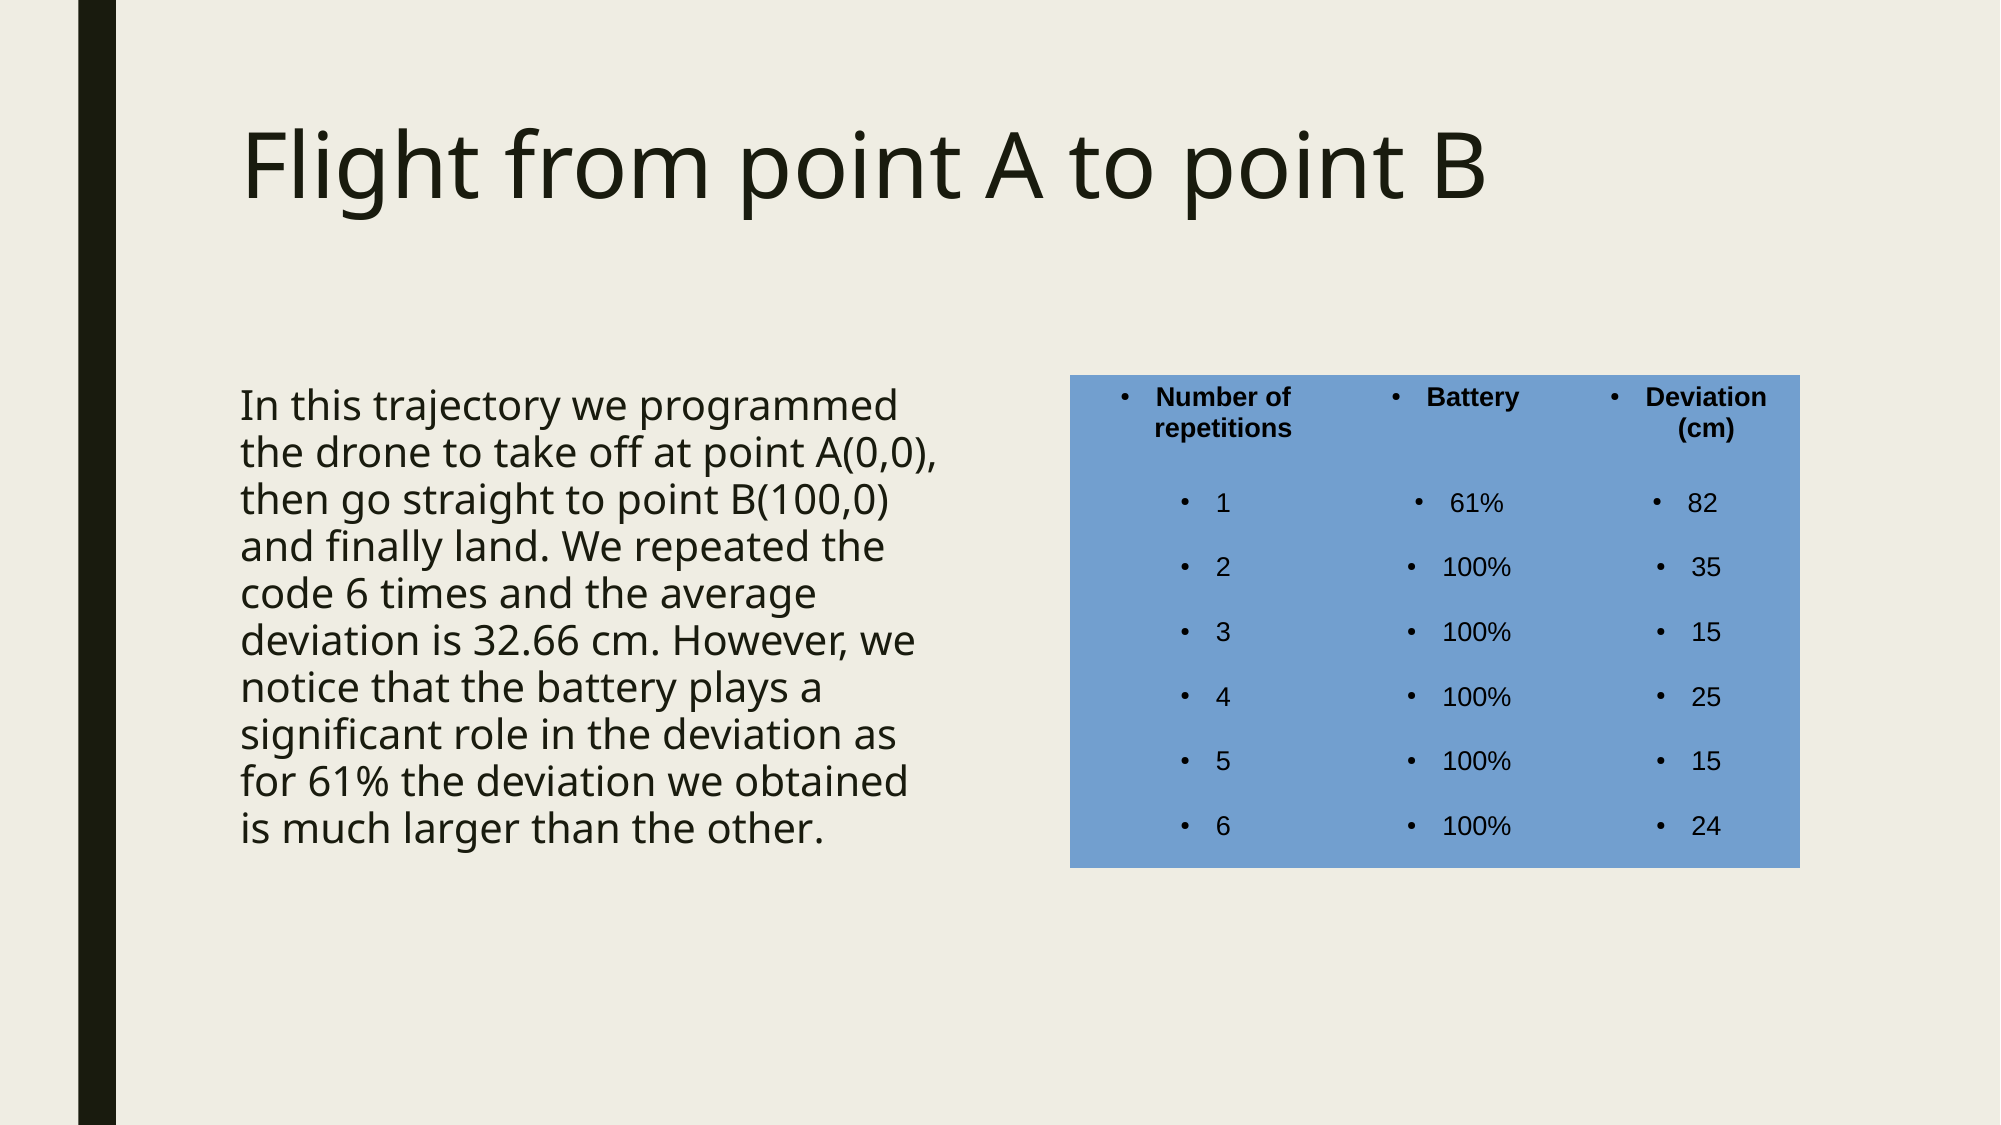

# Flight from point A to point B
In this trajectory we programmed the drone to take off at point A(0,0), then go straight to point B(100,0) and finally land. We repeated the code 6 times and the average deviation is 32.66 cm. However, we notice that the battery plays a significant role in the deviation as for 61% the deviation we obtained is much larger than the other.
| Number of repetitions | Battery | Deviation (cm) |
| --- | --- | --- |
| 1 | 61% | 82 |
| 2 | 100% | 35 |
| 3 | 100% | 15 |
| 4 | 100% | 25 |
| 5 | 100% | 15 |
| 6 | 100% | 24 |